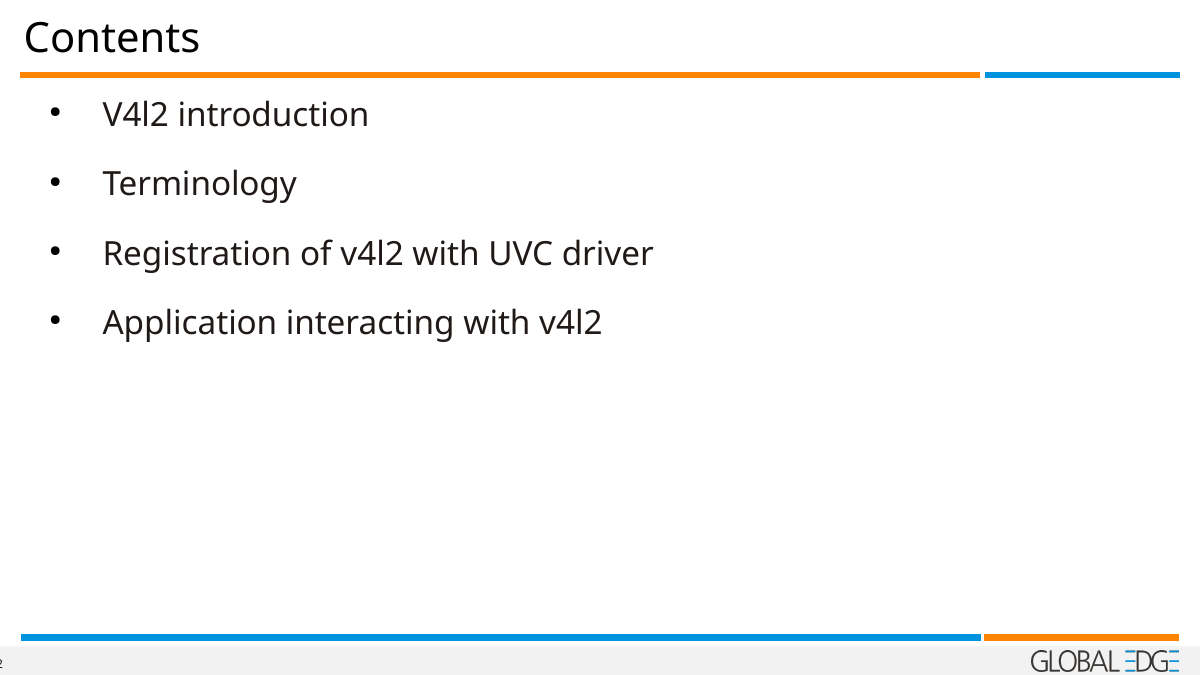

# Contents
V4l2 introduction
Terminology
Registration of v4l2 with UVC driver
Application interacting with v4l2